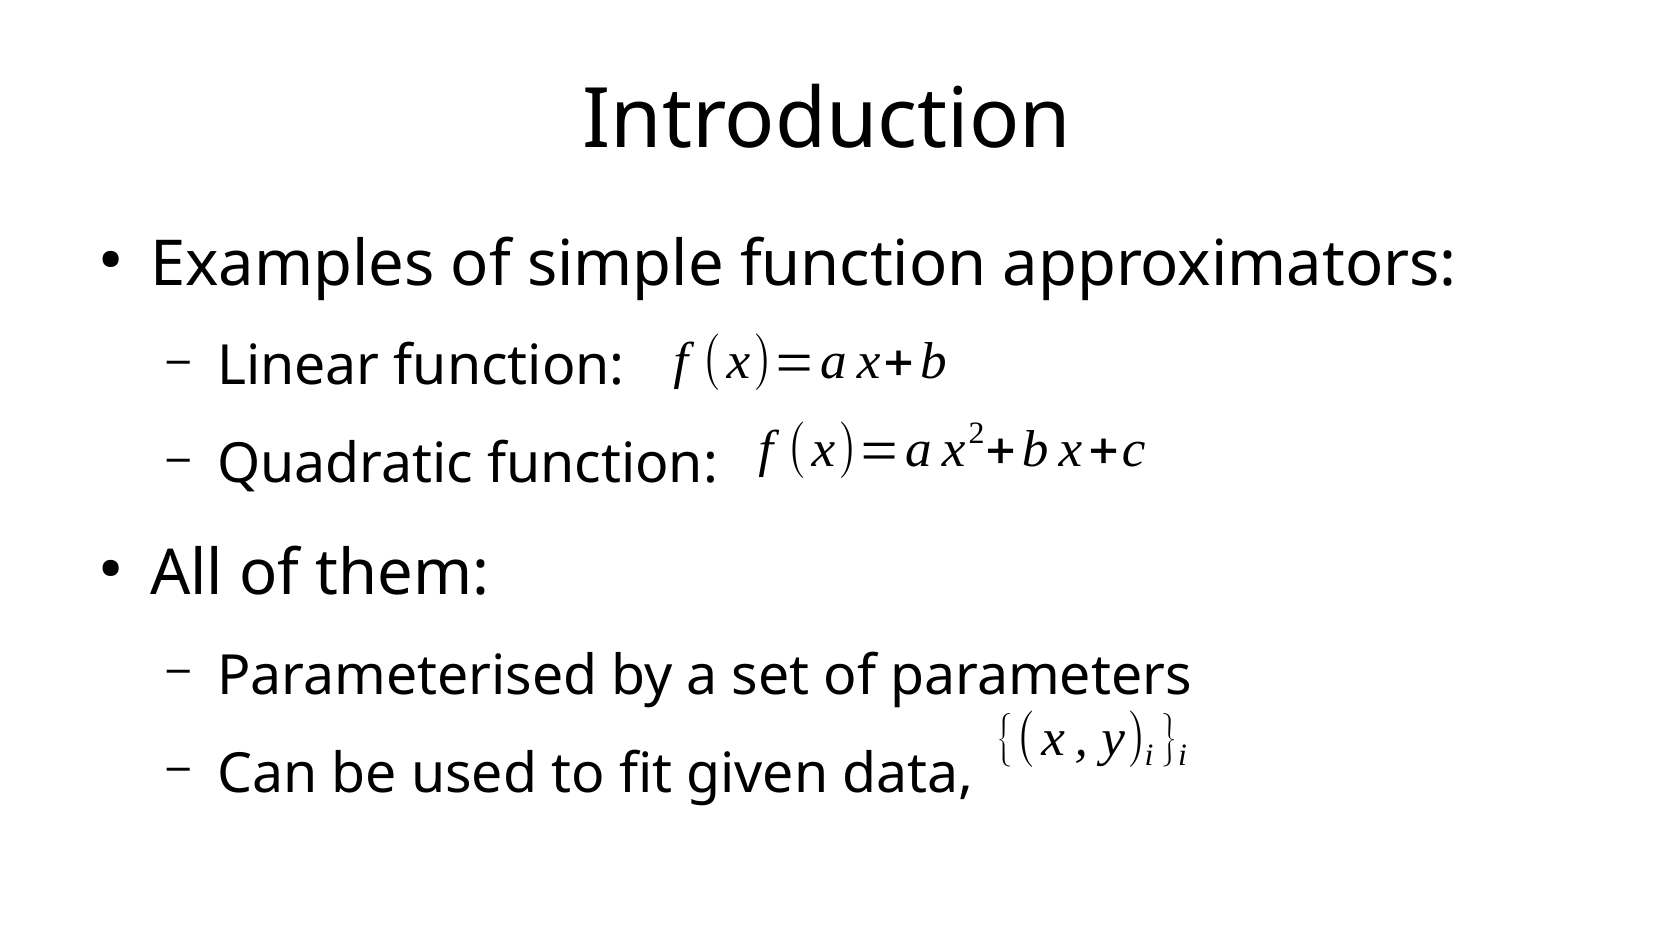

# Introduction
Examples of simple function approximators:
Linear function:
Quadratic function:
All of them:
Parameterised by a set of parameters
Can be used to fit given data,